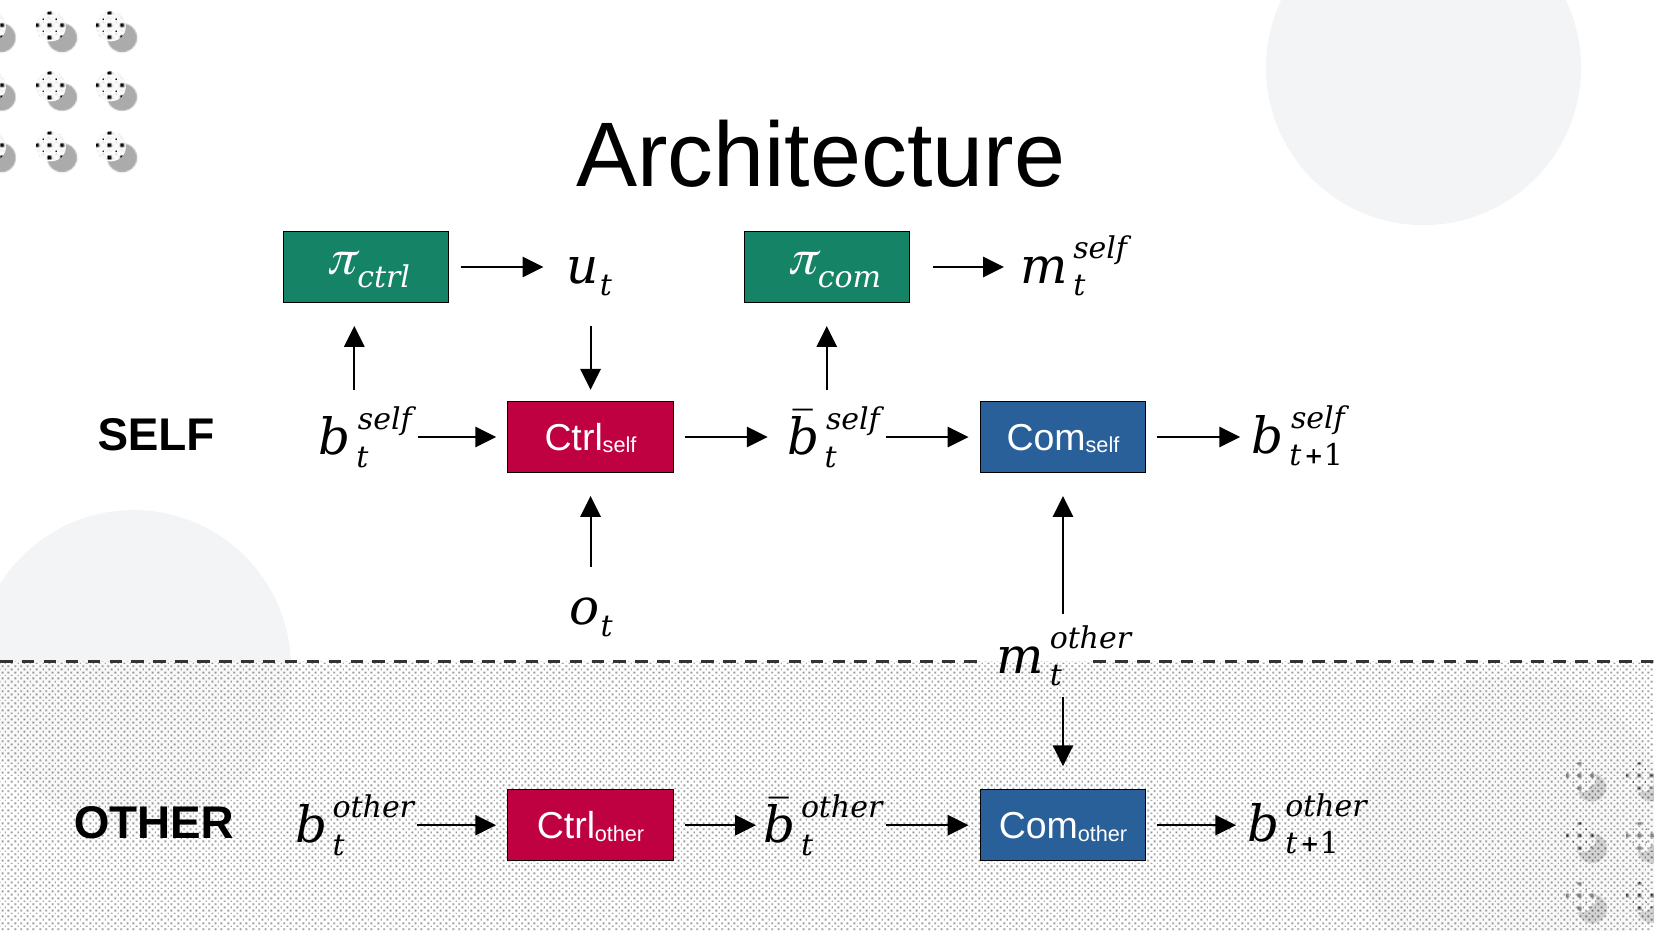

# Architecture
SELF
Ctrlself
Comself
Ctrlother
Comother
OTHER